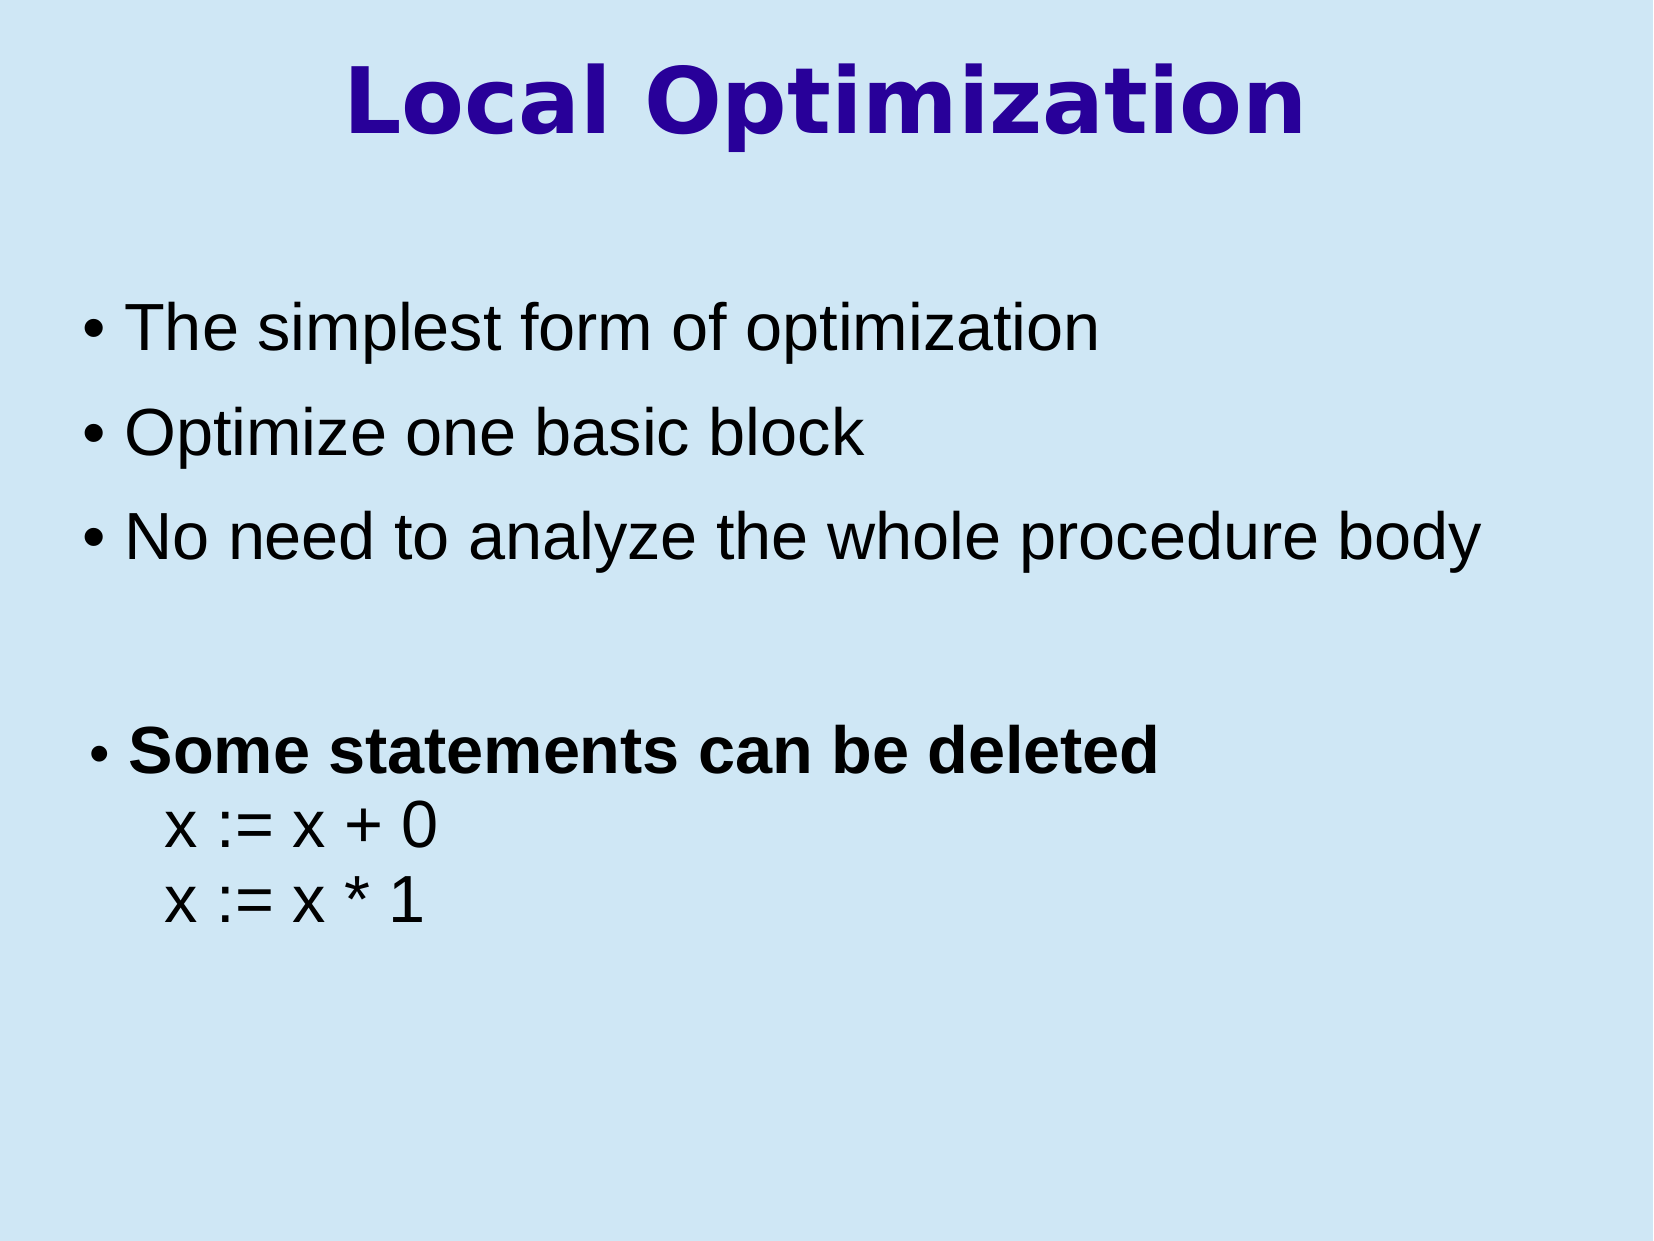

# Local Optimization
• The simplest form of optimization
• Optimize one basic block
• No need to analyze the whole procedure body
• Some statements can be deleted
	x := x + 0
	x := x * 1